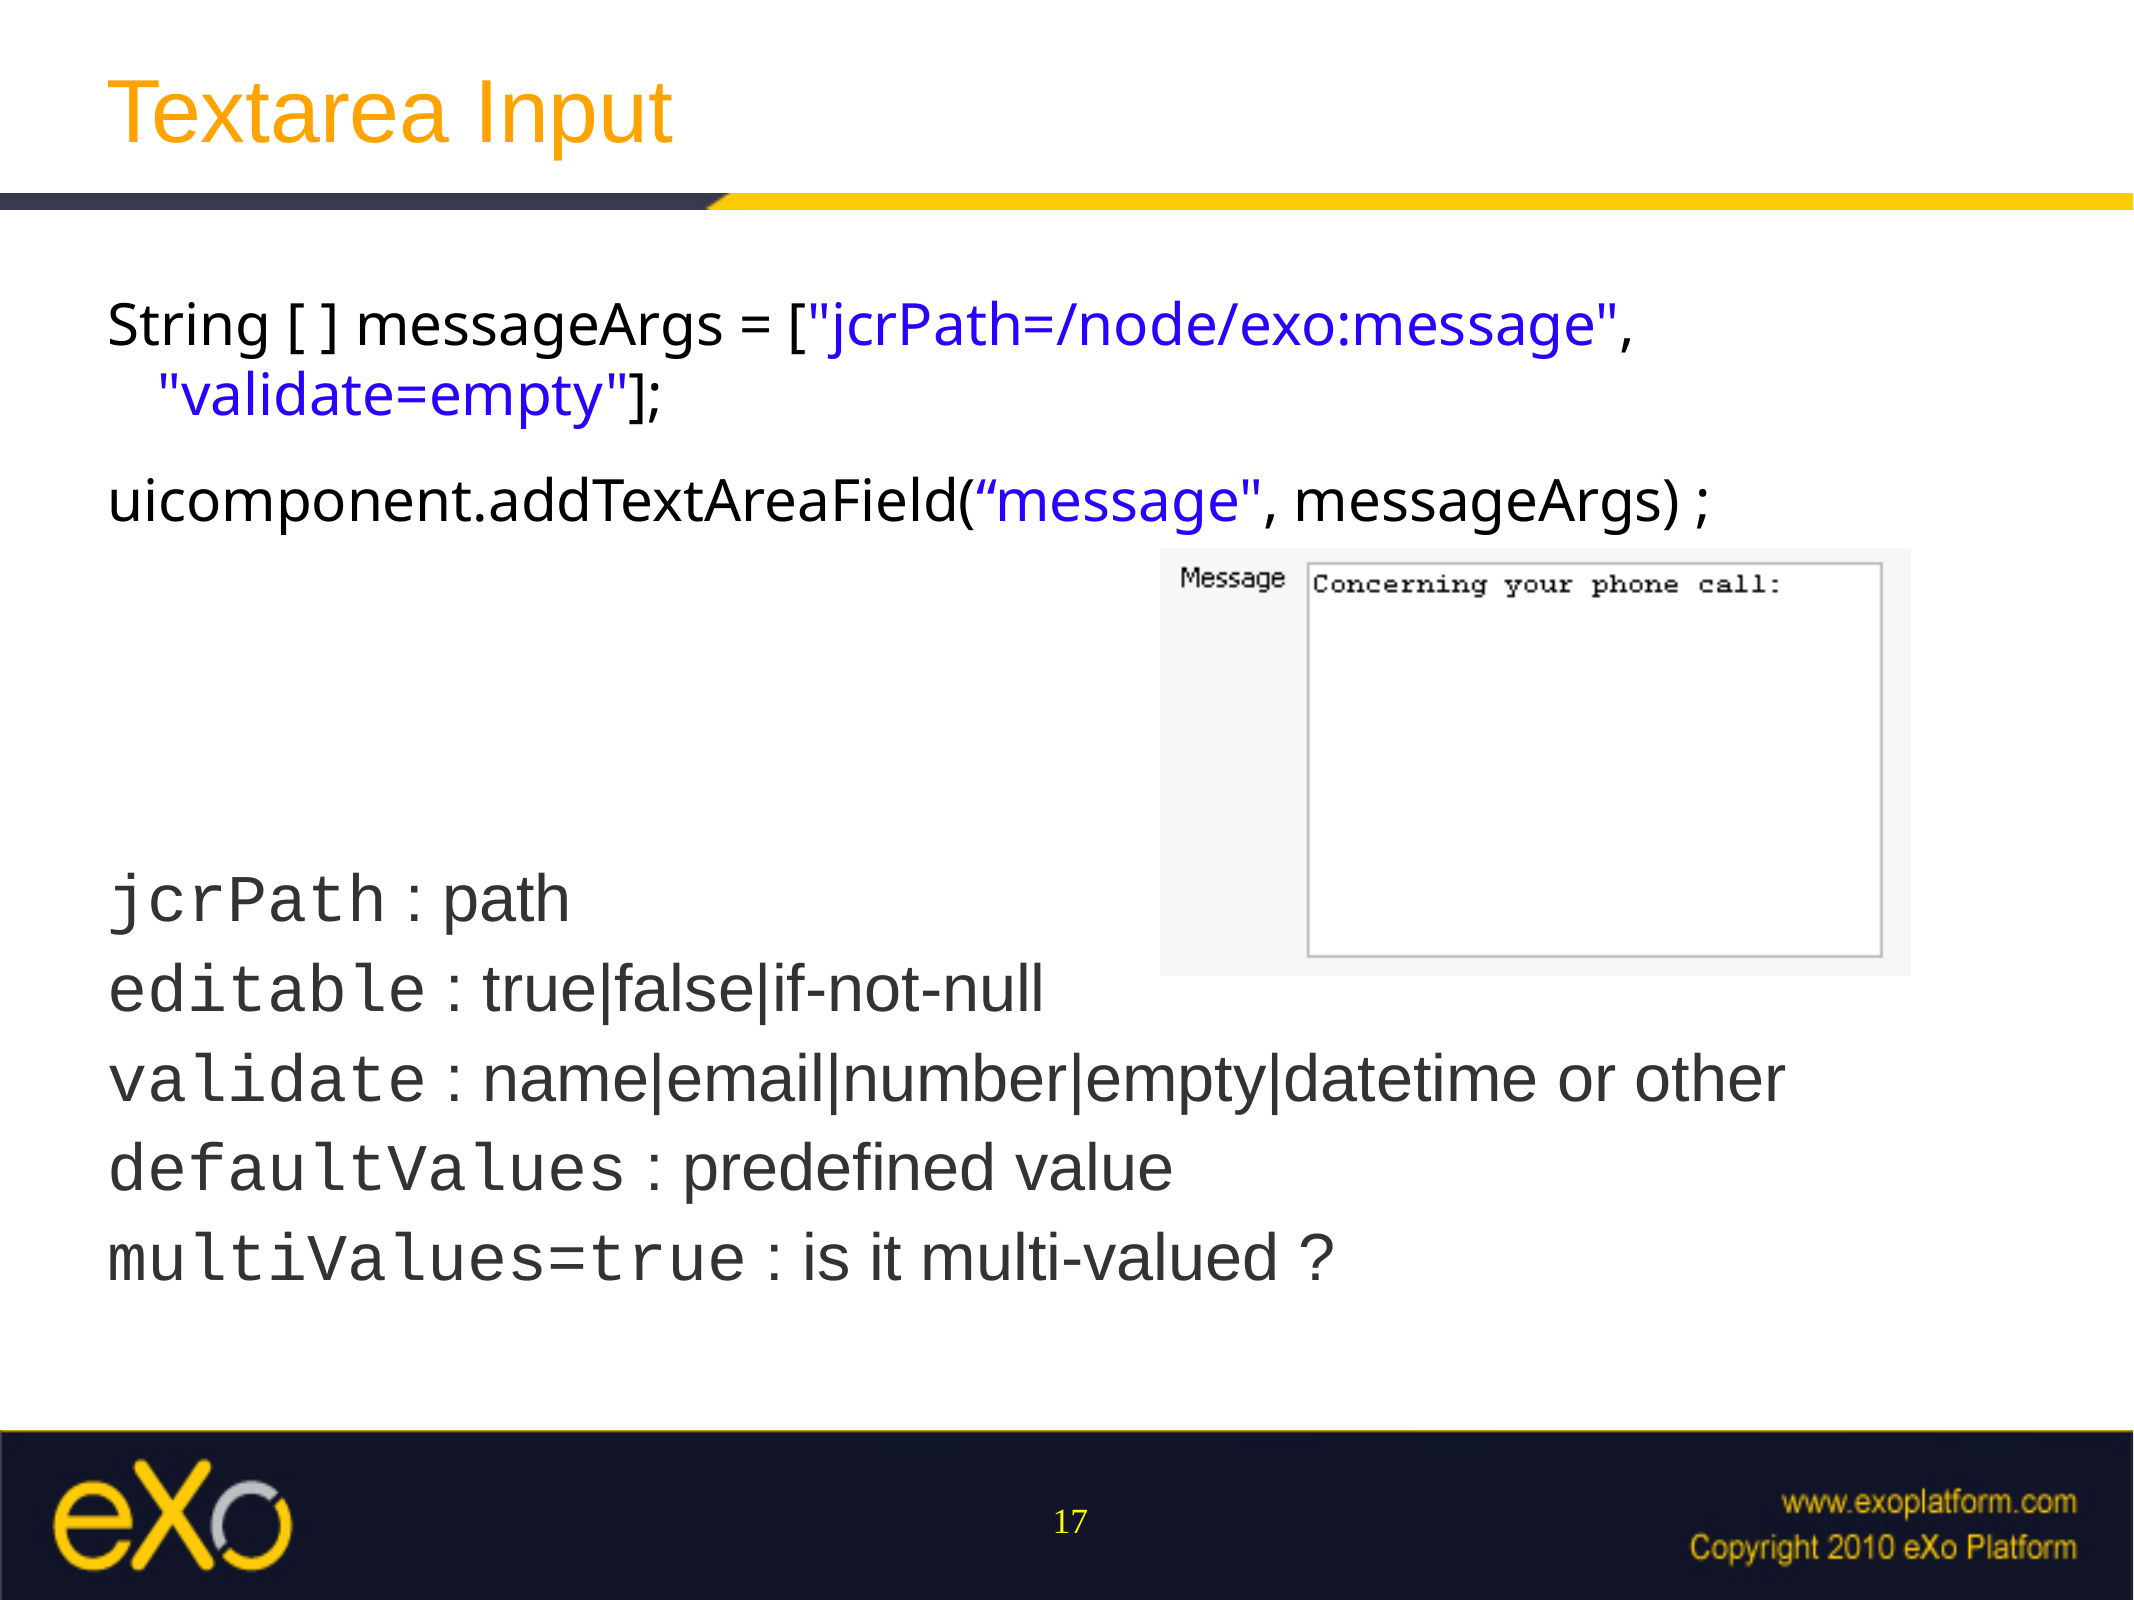

Textarea Input
# String [ ] messageArgs = ["jcrPath=/node/exo:message", "validate=empty"];
uicomponent.addTextAreaField(“message", messageArgs) ;
jcrPath : path
editable : true|false|if-not-null
validate : name|email|number|empty|datetime or other
defaultValues : predefined value
multiValues=true : is it multi-valued ?